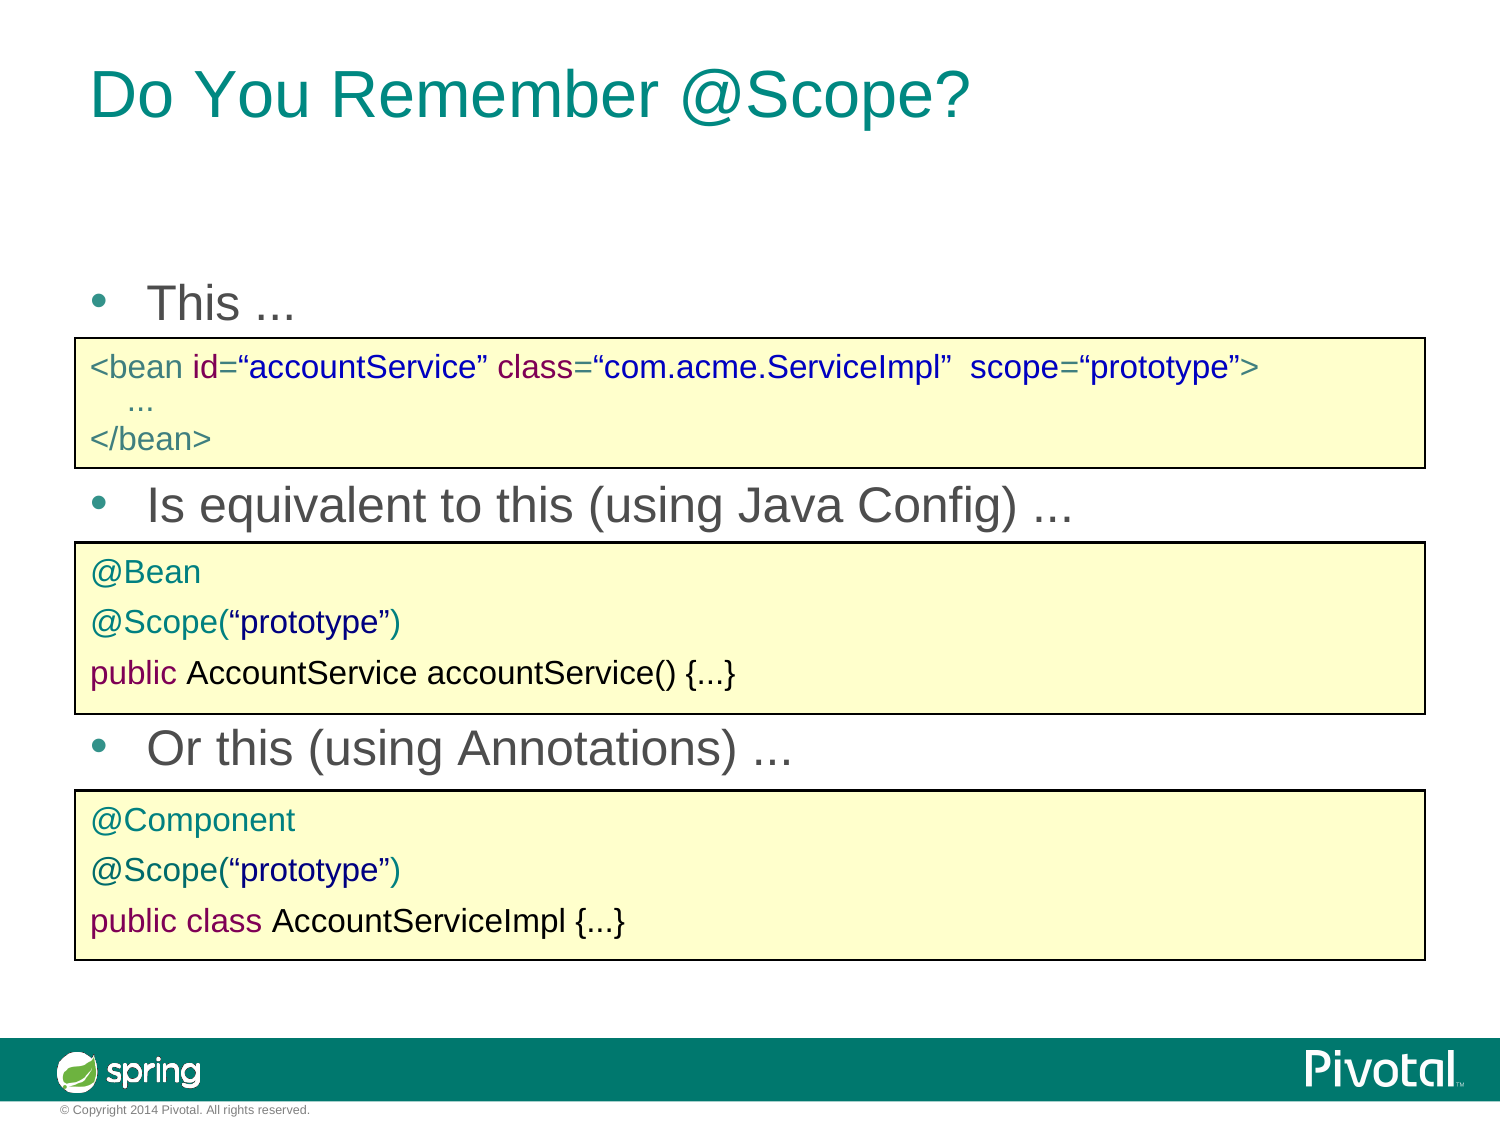

# Do You Remember @Scope?
This ...
Is equivalent to this (using Java Config) ...
Or this (using Annotations) ...
<bean id=“accountService” class=“com.acme.ServiceImpl” scope=“prototype”>
 ...
</bean>
@Bean
@Scope(“prototype”)
public AccountService accountService() {...}
@Component
@Scope(“prototype”)
public class AccountServiceImpl {...}